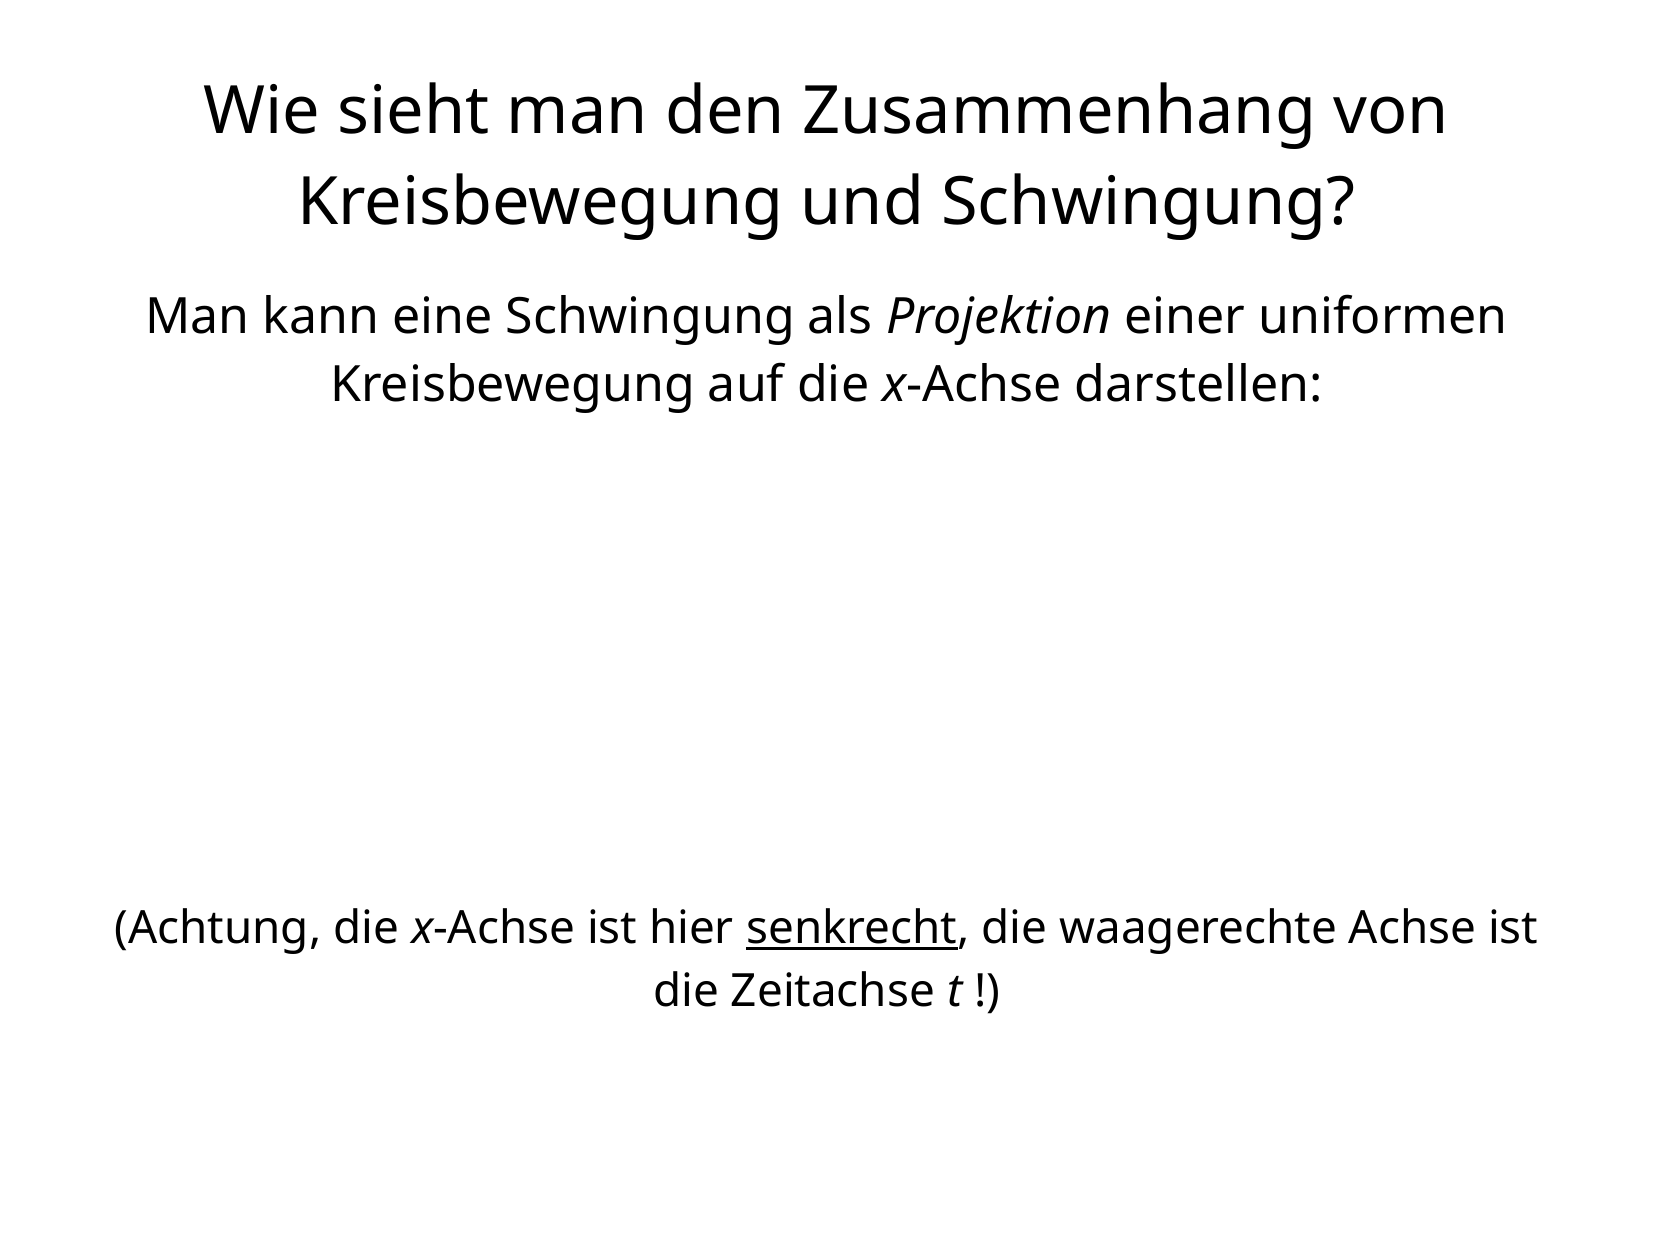

# Wie sieht man den Zusammenhang von Kreisbewegung und Schwingung?
Man kann eine Schwingung als Projektion einer uniformen Kreisbewegung auf die x-Achse darstellen:
(Achtung, die x-Achse ist hier senkrecht, die waagerechte Achse ist die Zeitachse t !)
„OndaSenoidal3“ von Derivative work: Josemontero9Fasor.PNG by José Luis Gálvez - Fasor.PNGVector_Fresnel.PNG. Lizenziert unter CC BY-SA 3.0 über Wikimedia Commons - https://commons.wikimedia.org/wiki/File:OndaSenoidal3.svg